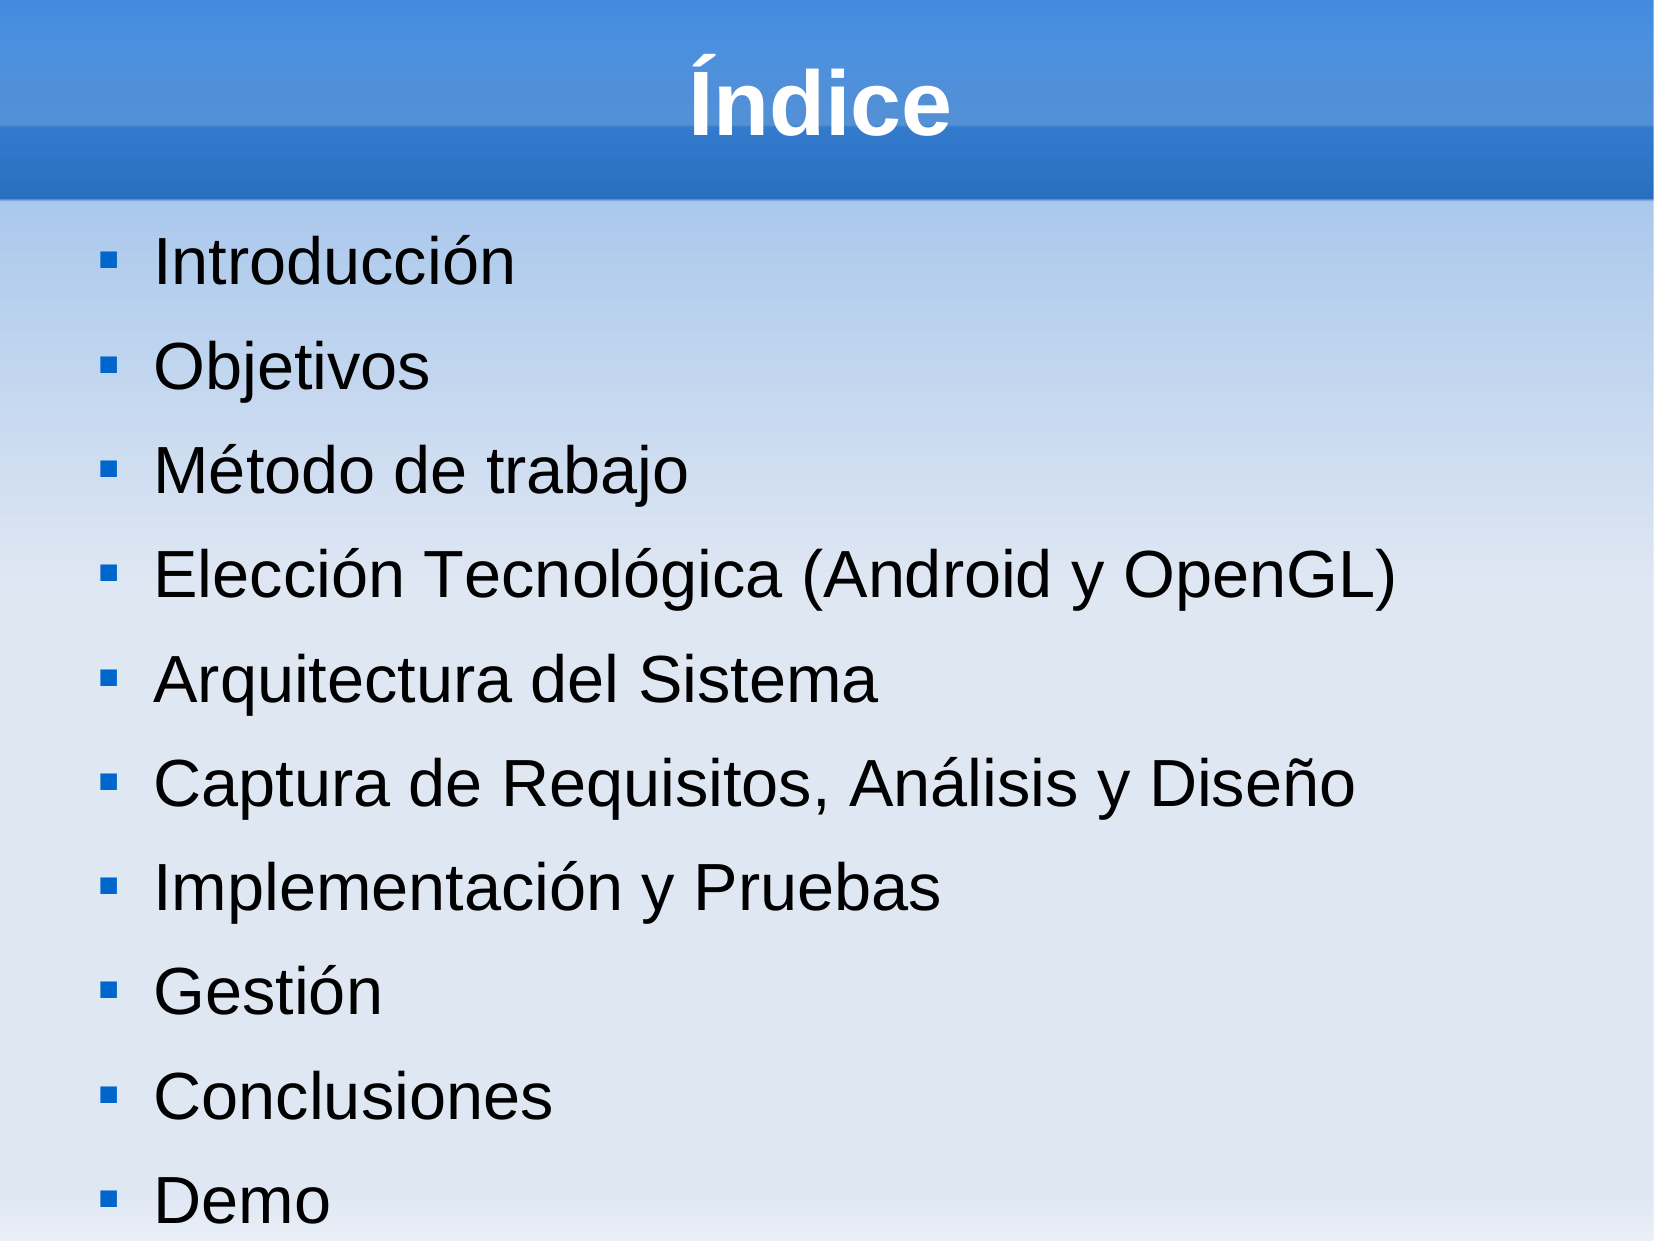

# Índice
Introducción
Objetivos
Método de trabajo
Elección Tecnológica (Android y OpenGL)
Arquitectura del Sistema
Captura de Requisitos, Análisis y Diseño
Implementación y Pruebas
Gestión
Conclusiones
Demo